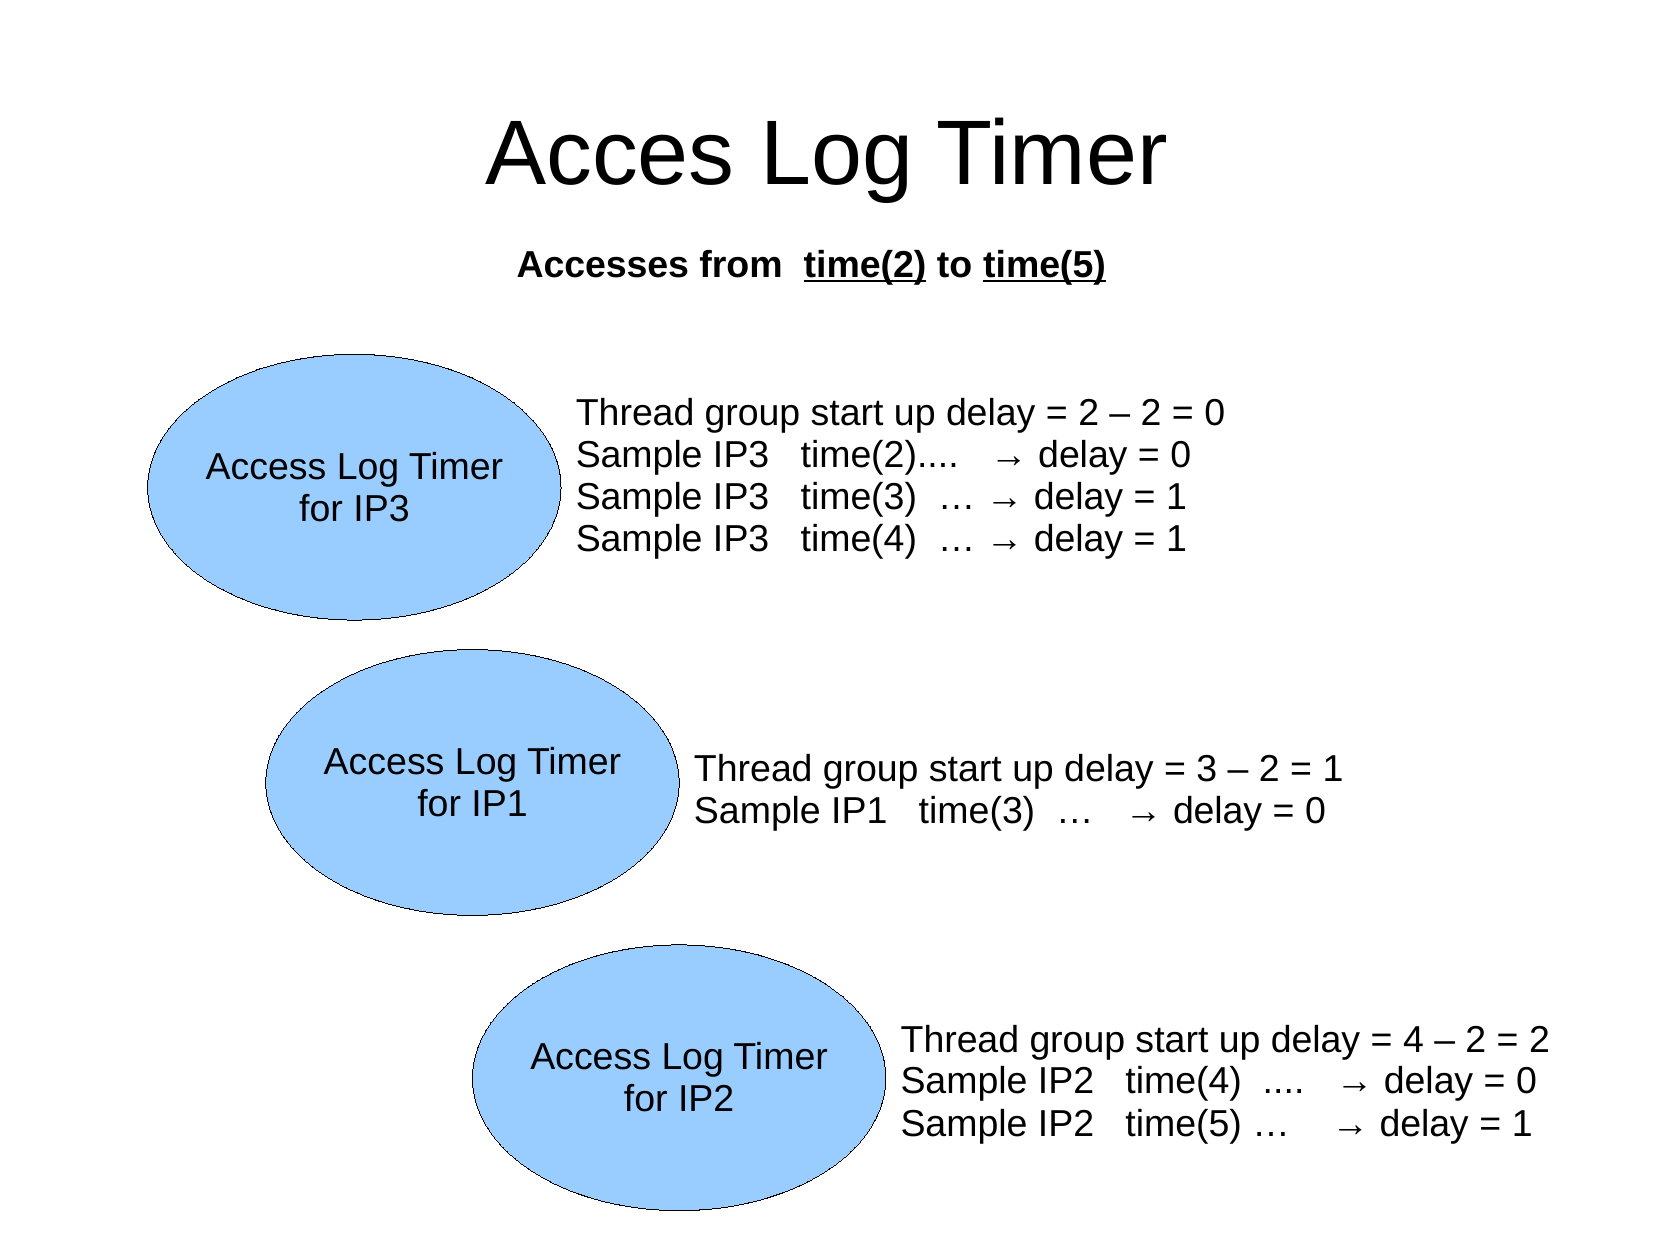

# Acces Log Timer
Accesses from time(2) to time(5)
Access Log Timer
for IP3
Thread group start up delay = 2 – 2 = 0
Sample IP3 time(2).... → delay = 0
Sample IP3 time(3) … → delay = 1
Sample IP3 time(4) … → delay = 1
Access Log Timer
for IP1
Thread group start up delay = 3 – 2 = 1
Sample IP1 time(3) … → delay = 0
Access Log Timer
for IP2
Thread group start up delay = 4 – 2 = 2
Sample IP2 time(4) .... → delay = 0
Sample IP2 time(5) … → delay = 1